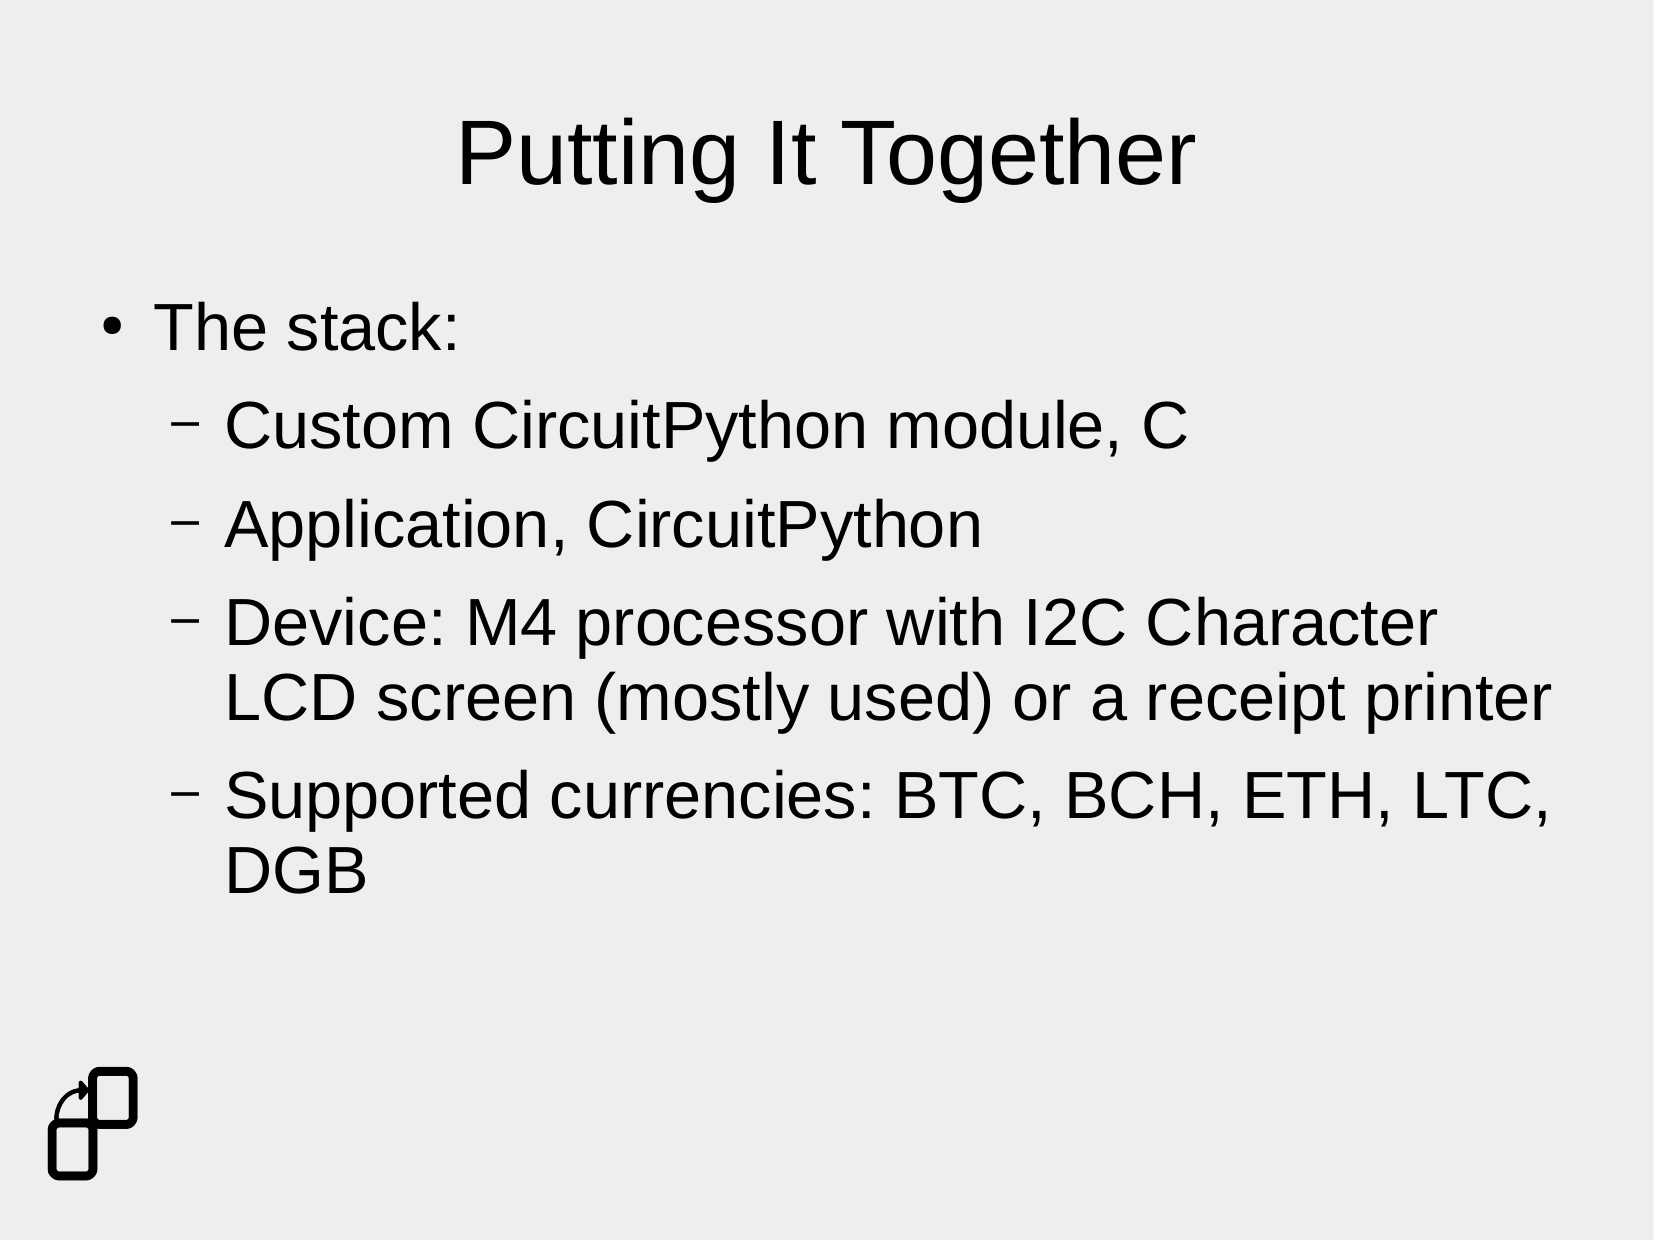

# Putting It Together
The stack:
Custom CircuitPython module, C
Application, CircuitPython
Device: M4 processor with I2C Character LCD screen (mostly used) or a receipt printer
Supported currencies: BTC, BCH, ETH, LTC, DGB